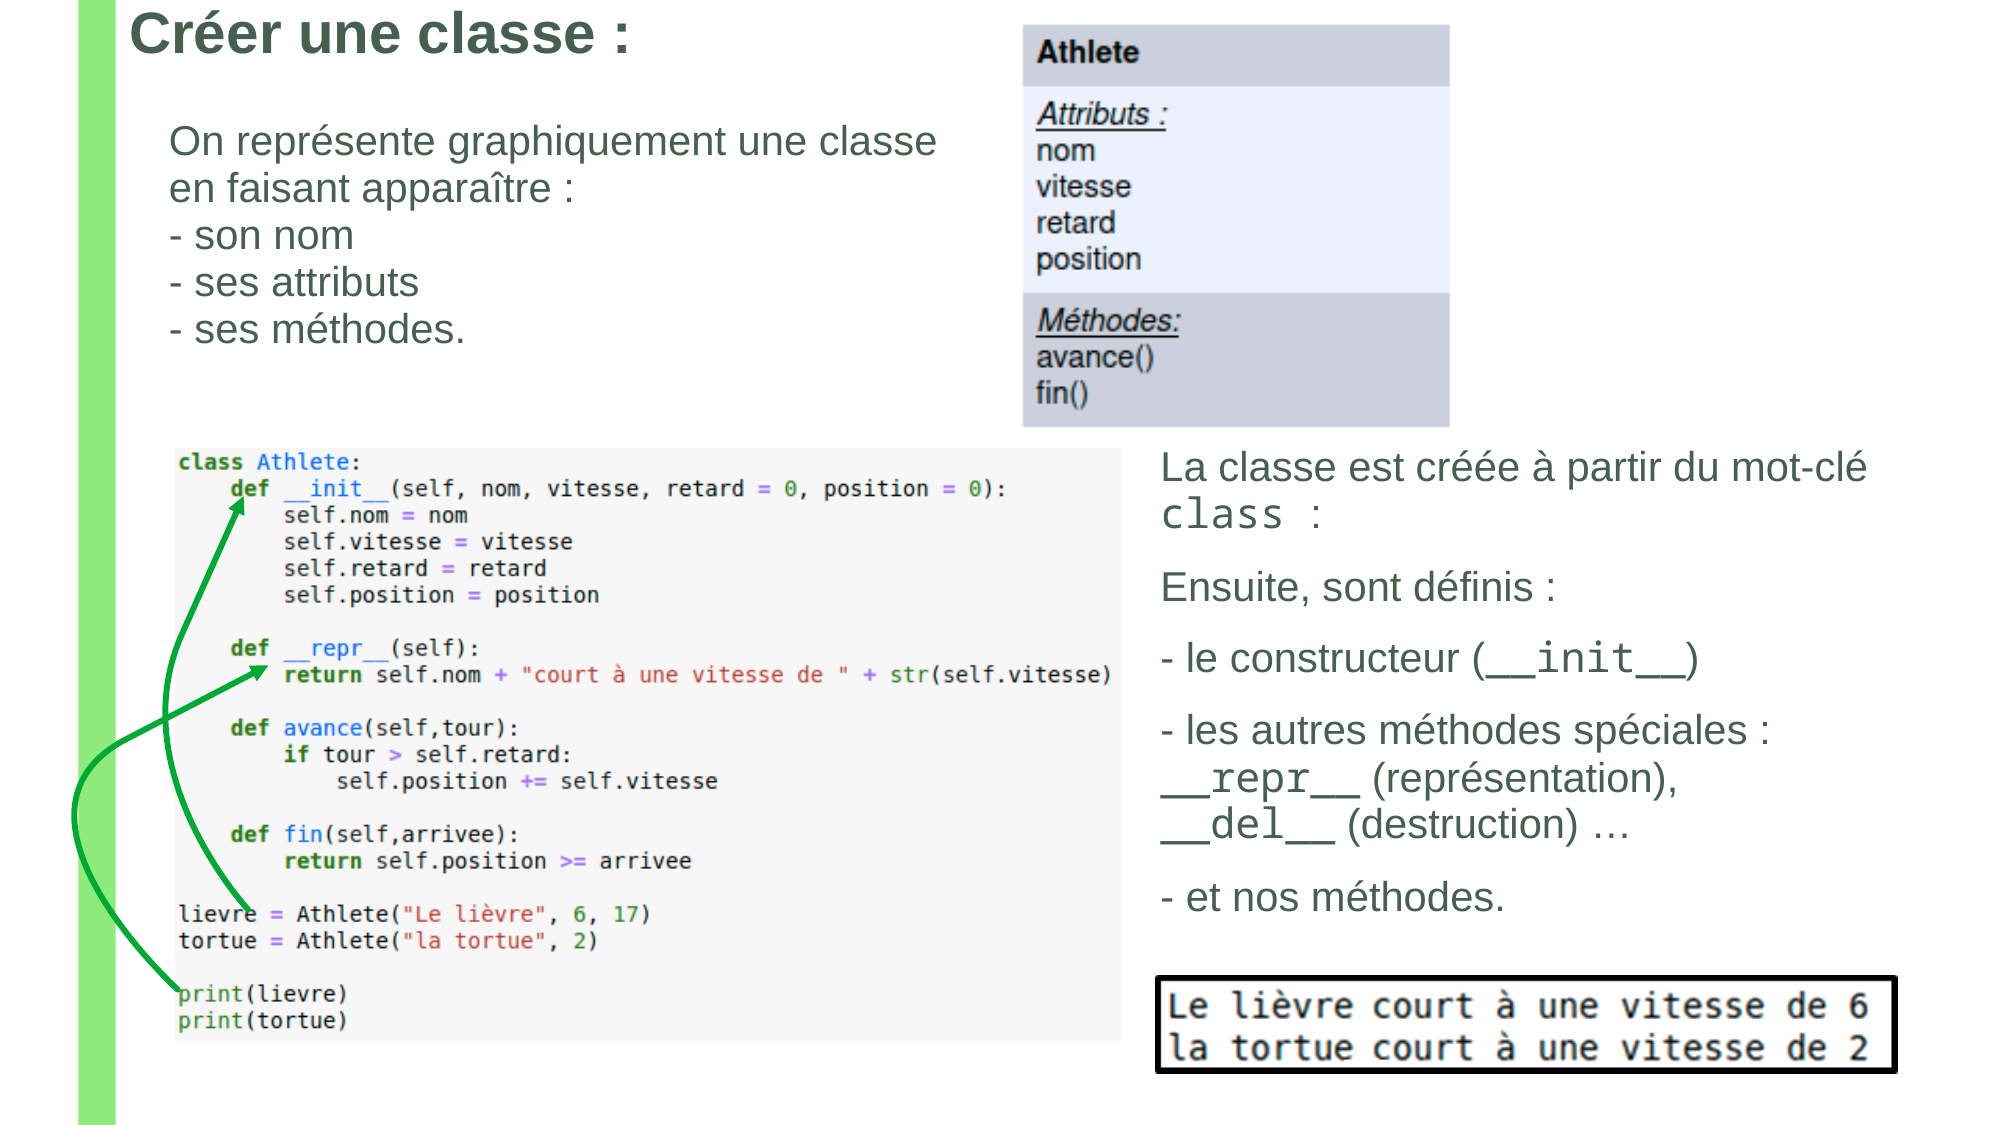

Créer une classe :
On représente graphiquement une classe
en faisant apparaître :
- son nom
- ses attributs
- ses méthodes.
La classe est créée à partir du mot-clé class :
Ensuite, sont définis :
- le constructeur (__init__)
- les autres méthodes spéciales : __repr__ (représentation),
__del__ (destruction) …
- et nos méthodes.